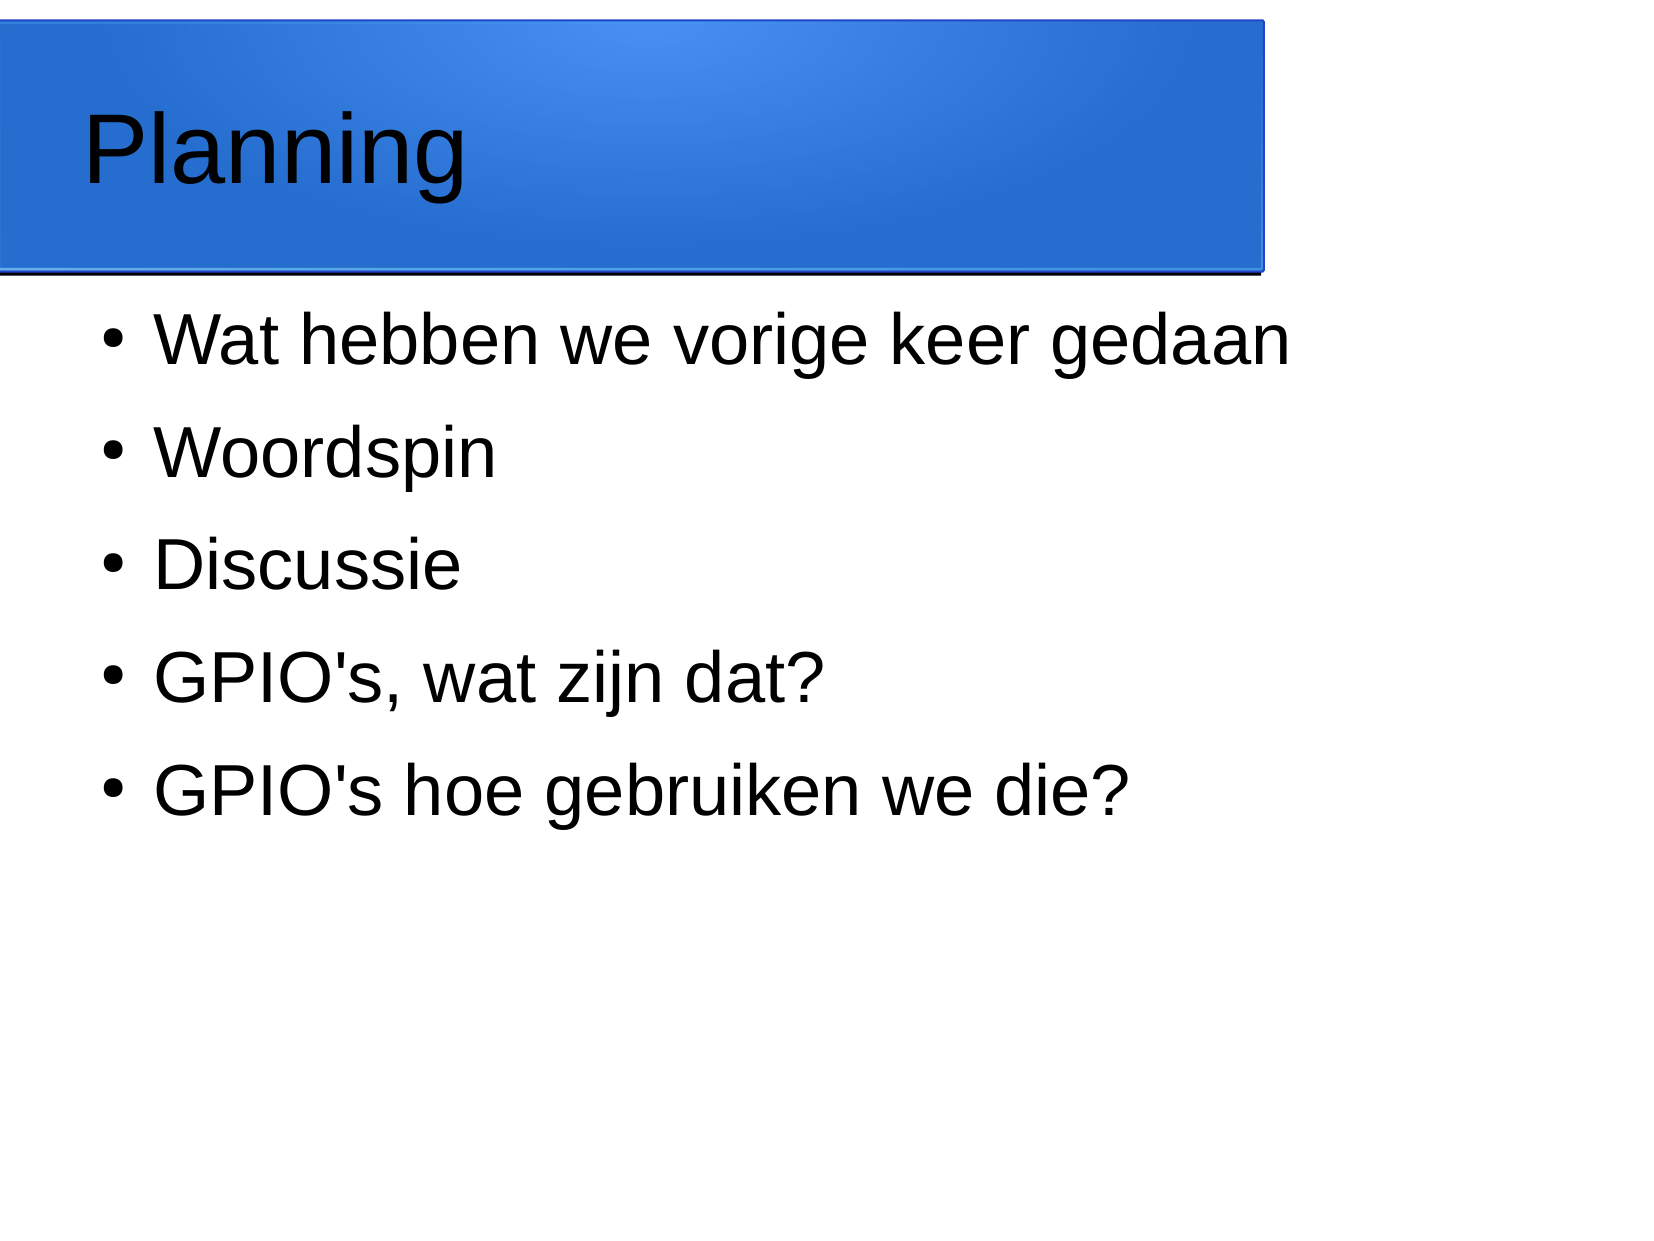

# Planning
Wat hebben we vorige keer gedaan
Woordspin
Discussie
GPIO's, wat zijn dat?
GPIO's hoe gebruiken we die?